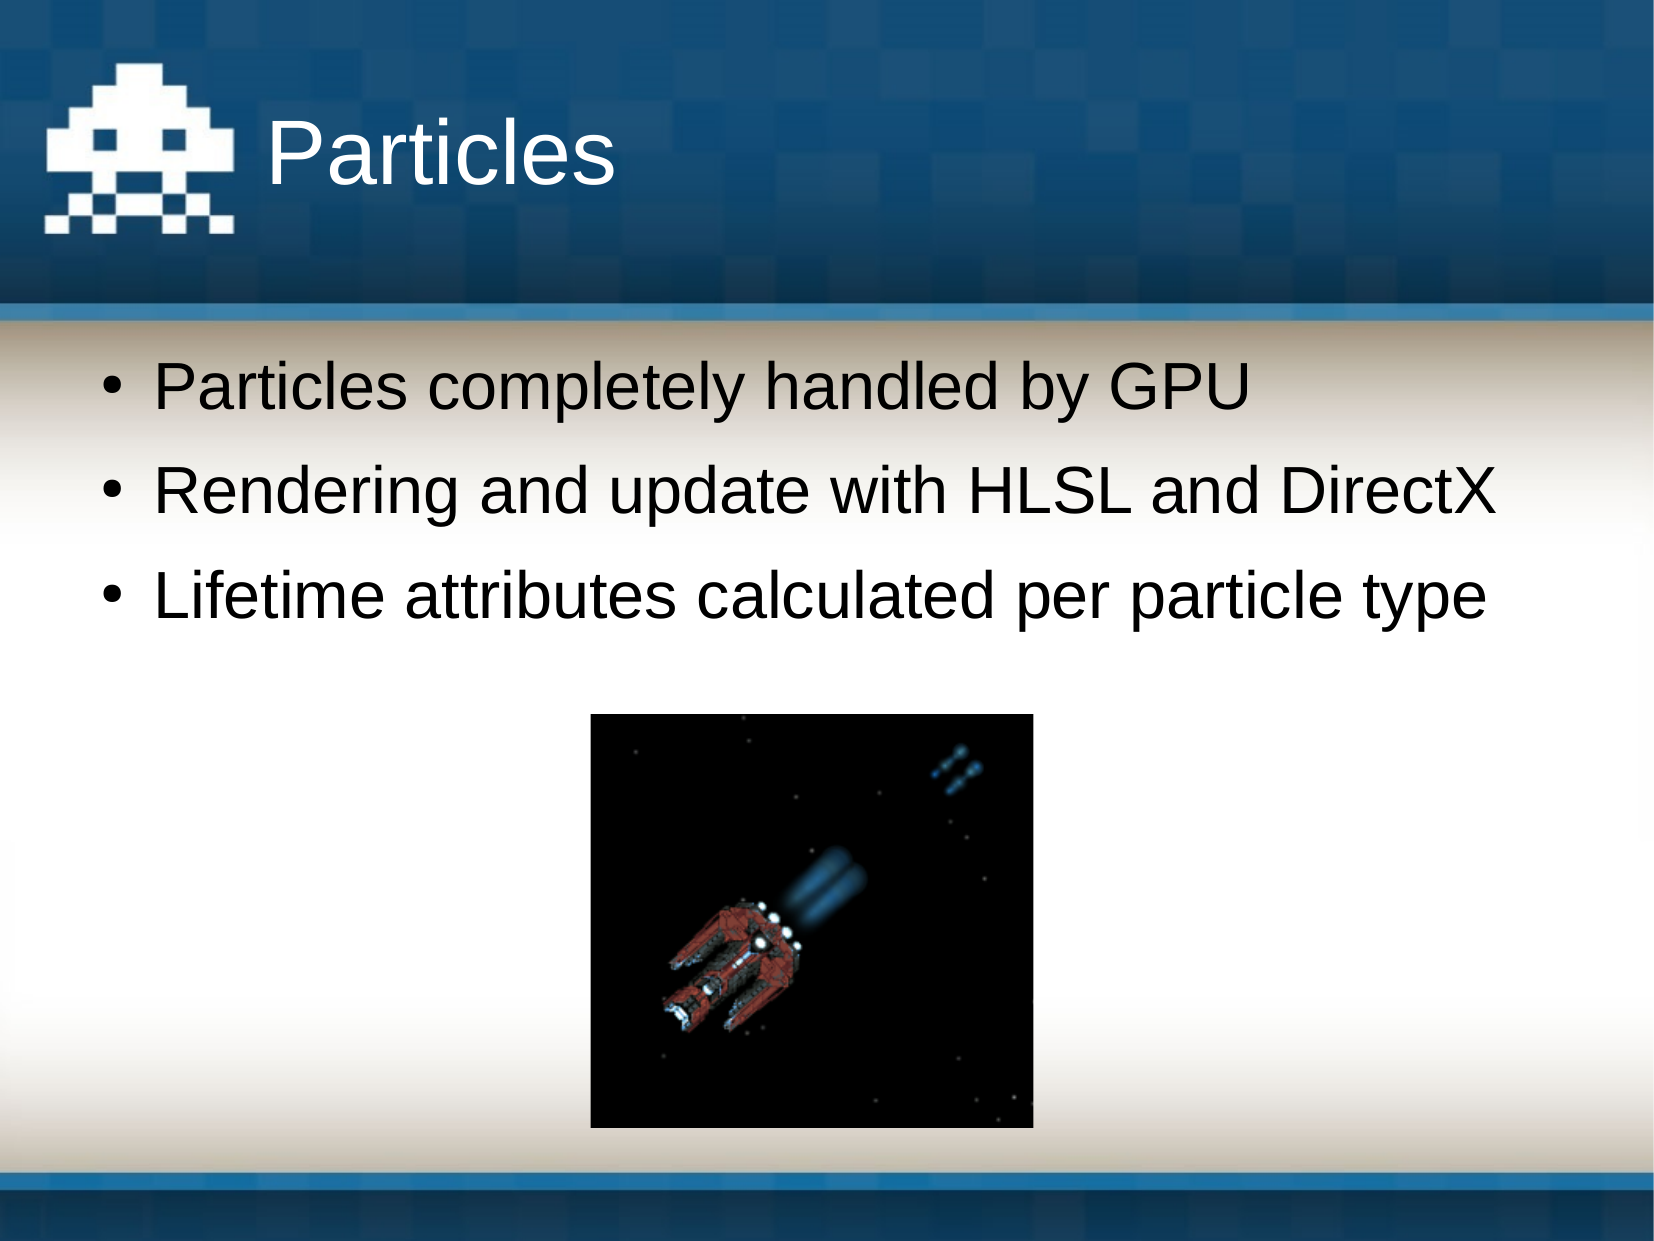

# Particles
Particles completely handled by GPU
Rendering and update with HLSL and DirectX
Lifetime attributes calculated per particle type